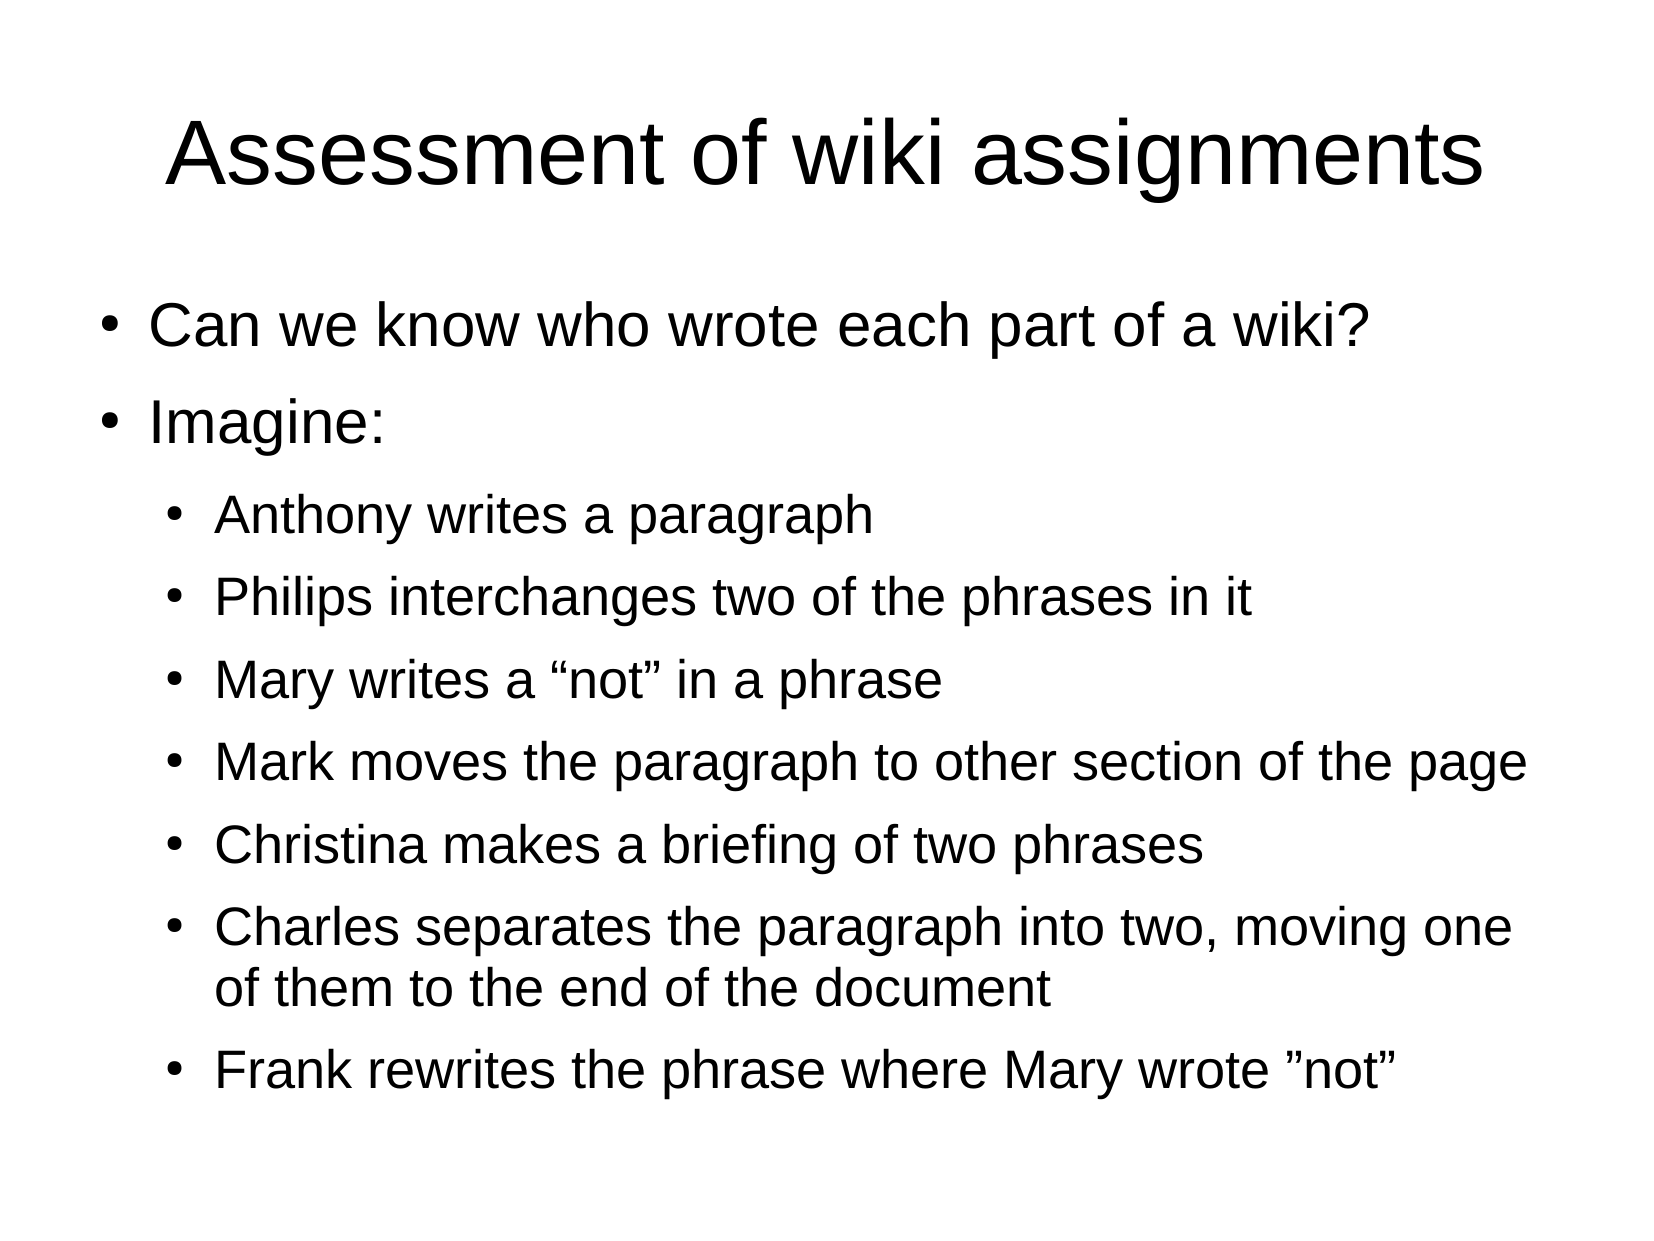

# Assessment of wiki assignments
Can we know who wrote each part of a wiki?
Imagine:
Anthony writes a paragraph
Philips interchanges two of the phrases in it
Mary writes a “not” in a phrase
Mark moves the paragraph to other section of the page
Christina makes a briefing of two phrases
Charles separates the paragraph into two, moving one of them to the end of the document
Frank rewrites the phrase where Mary wrote ”not”